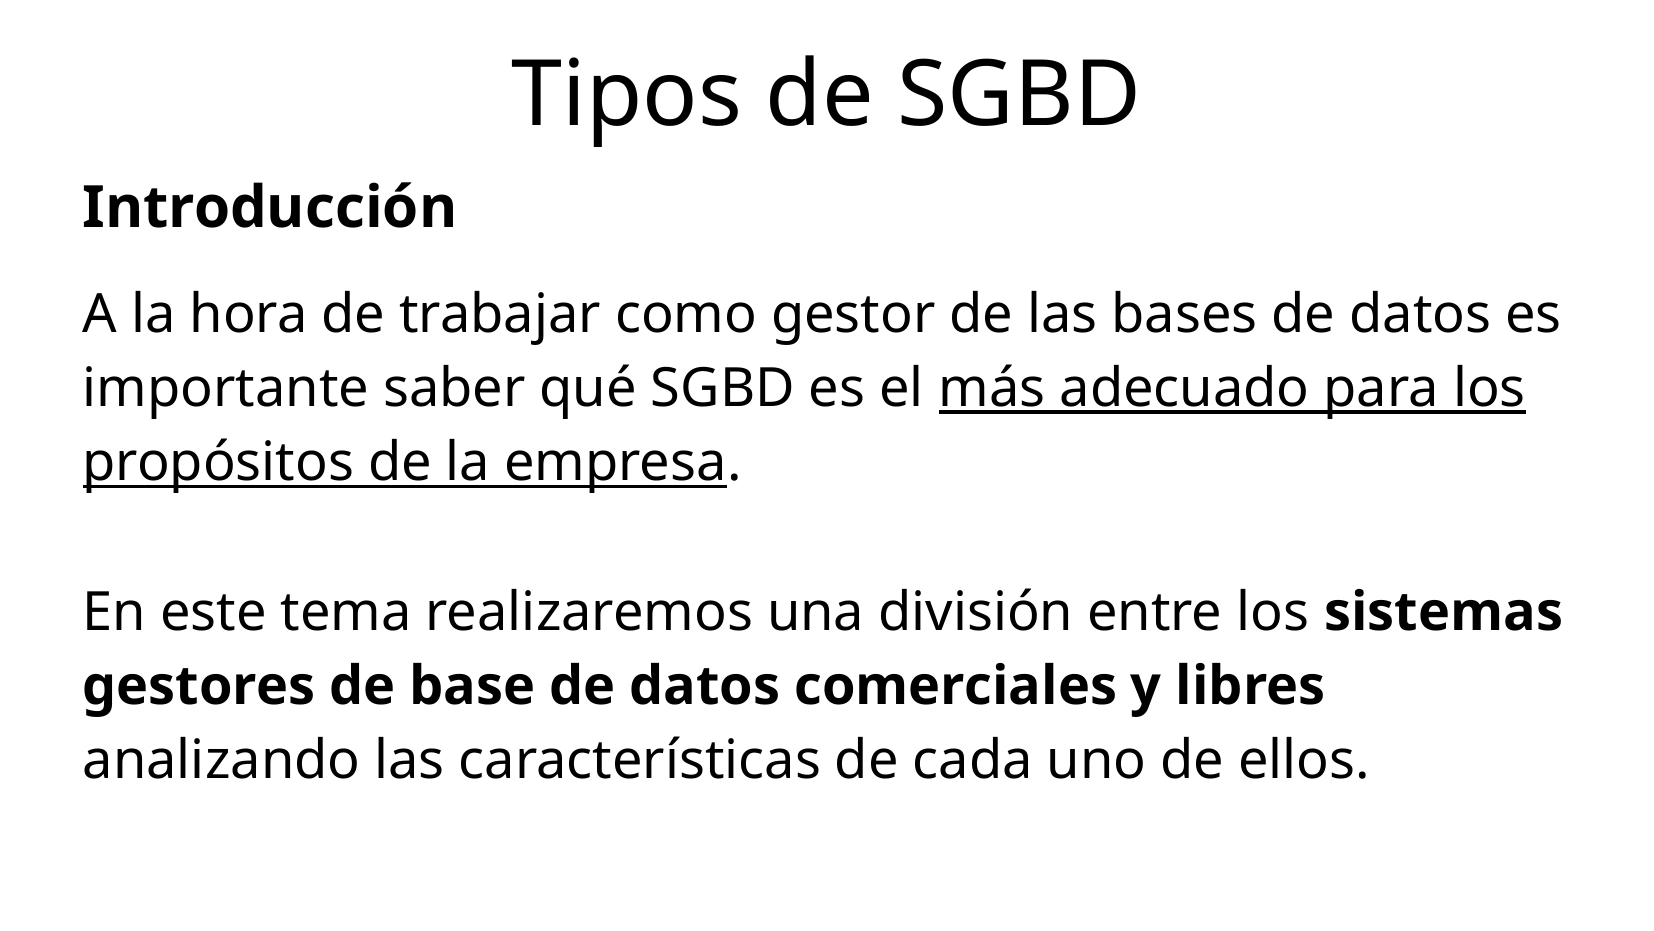

# Tipos de SGBD
Introducción
A la hora de trabajar como gestor de las bases de datos es importante saber qué SGBD es el más adecuado para los propósitos de la empresa.
En este tema realizaremos una división entre los sistemas gestores de base de datos comerciales y libres analizando las características de cada uno de ellos.